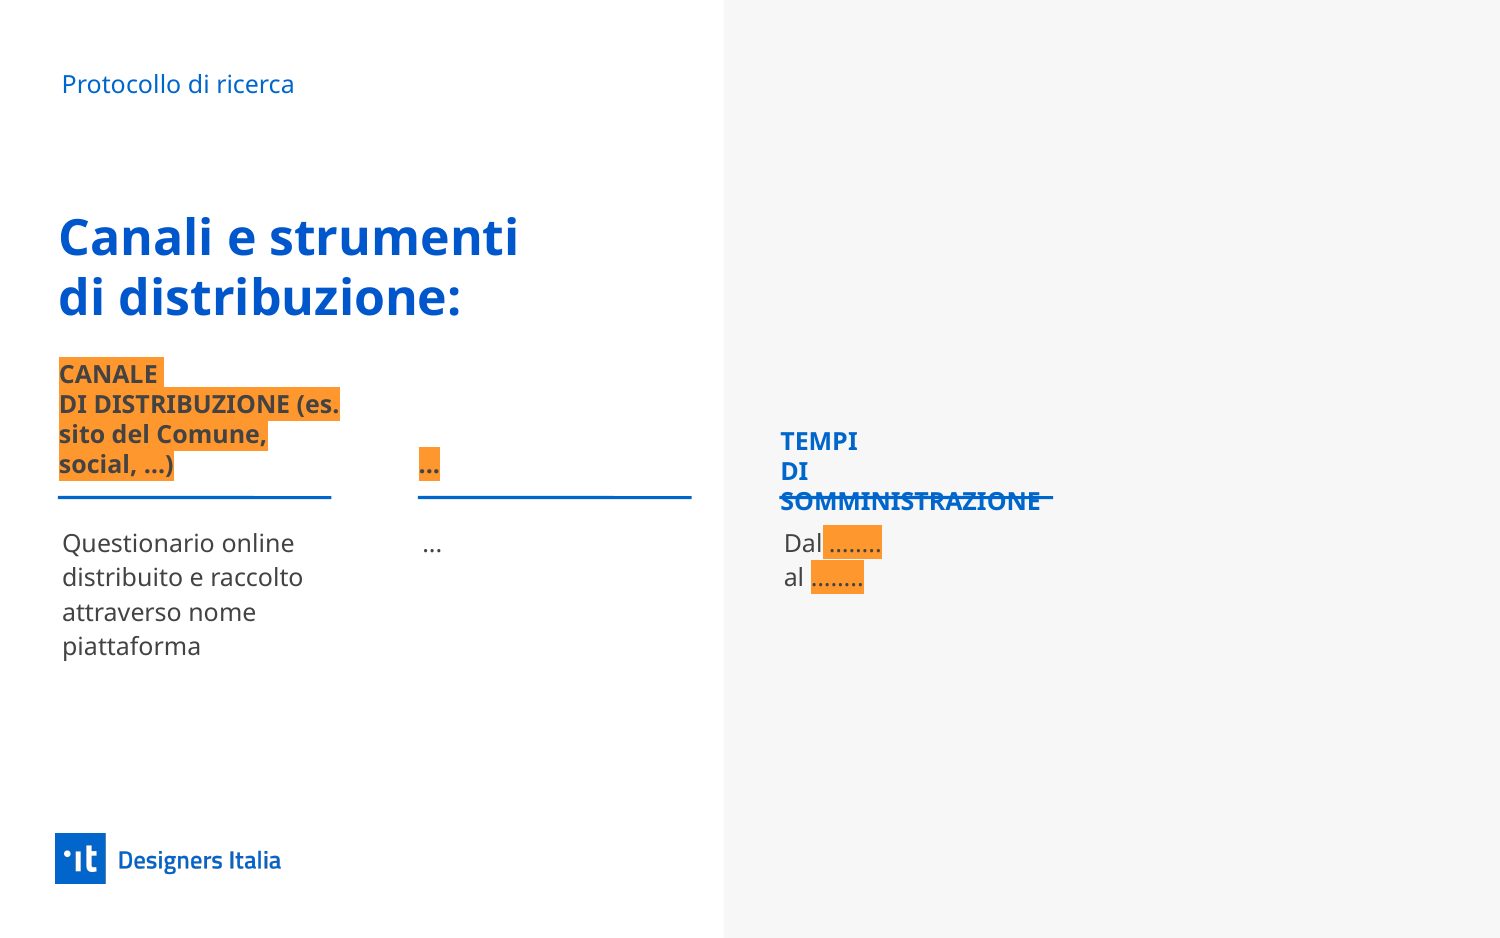

Protocollo di ricerca
Canali e strumenti
di distribuzione:
TEMPI
DI SOMMINISTRAZIONE
CANALE
DI DISTRIBUZIONE (es. sito del Comune, social, …)
...
Questionario online distribuito e raccolto attraverso nome piattaforma
...
Dal ……..
al ……..